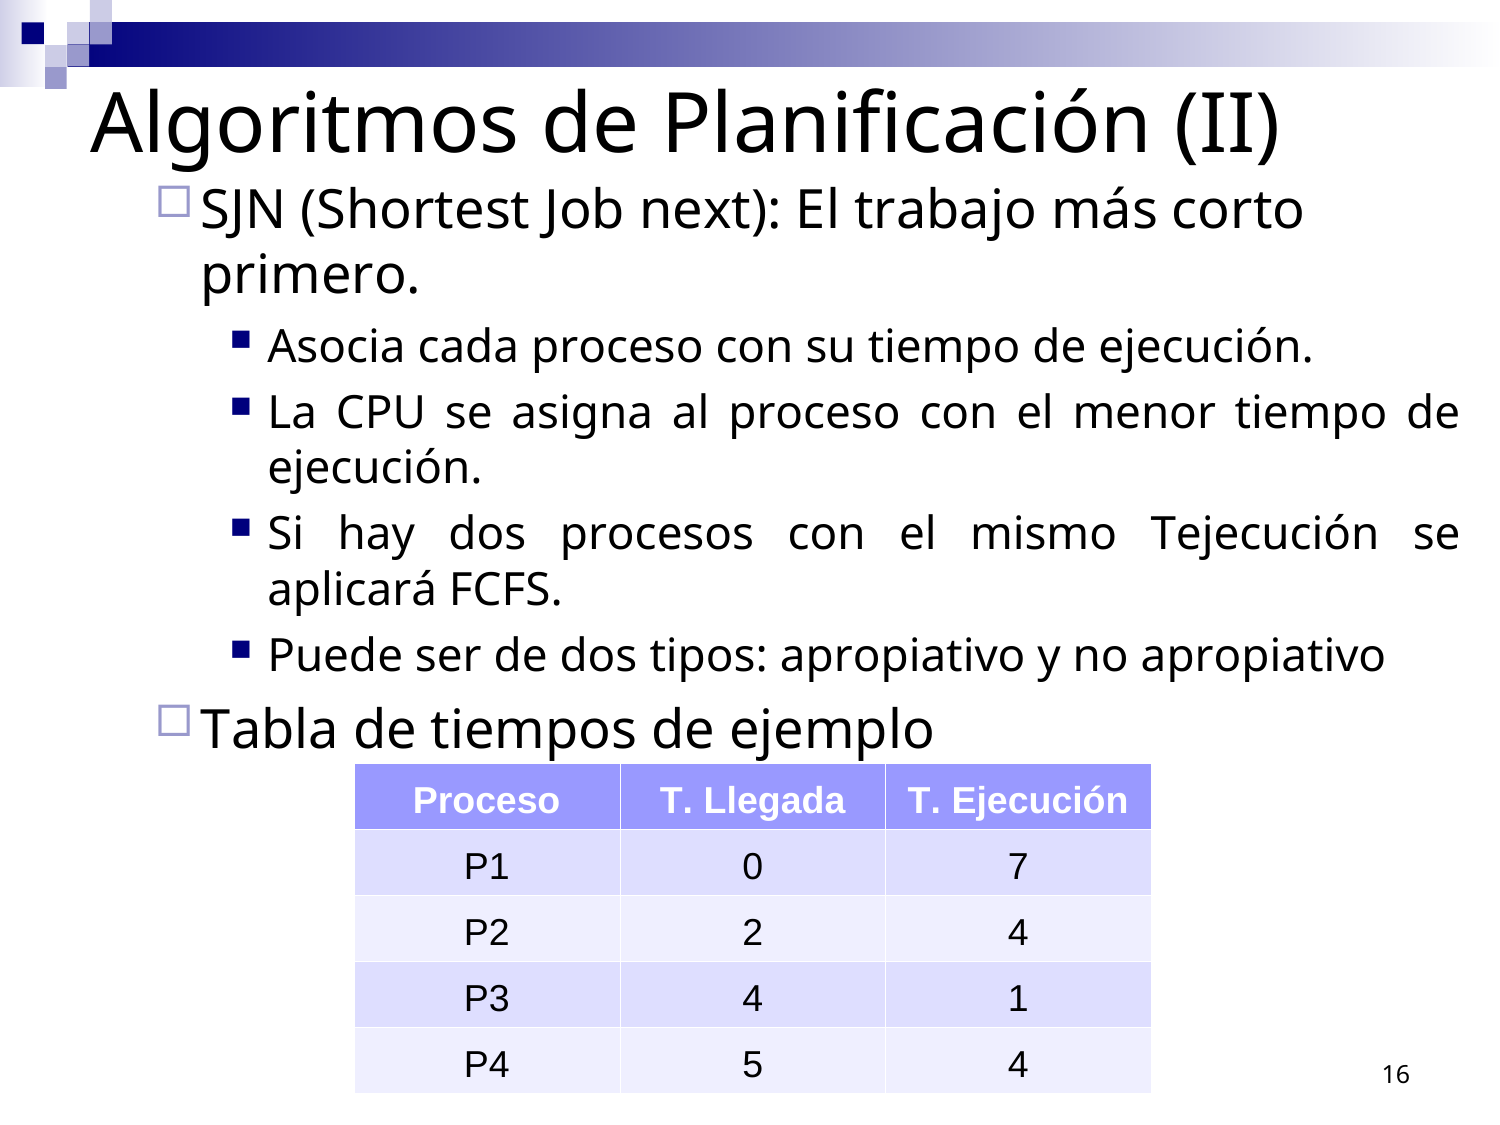

Algoritmos de Planificación (II)
SJN (Shortest Job next): El trabajo más corto primero.
Asocia cada proceso con su tiempo de ejecución.
La CPU se asigna al proceso con el menor tiempo de ejecución.
Si hay dos procesos con el mismo Tejecución se aplicará FCFS.
Puede ser de dos tipos: apropiativo y no apropiativo
Tabla de tiempos de ejemplo
| Proceso | T. Llegada | T. Ejecución |
| --- | --- | --- |
| P1 | 0 | 7 |
| P2 | 2 | 4 |
| P3 | 4 | 1 |
| P4 | 5 | 4 |